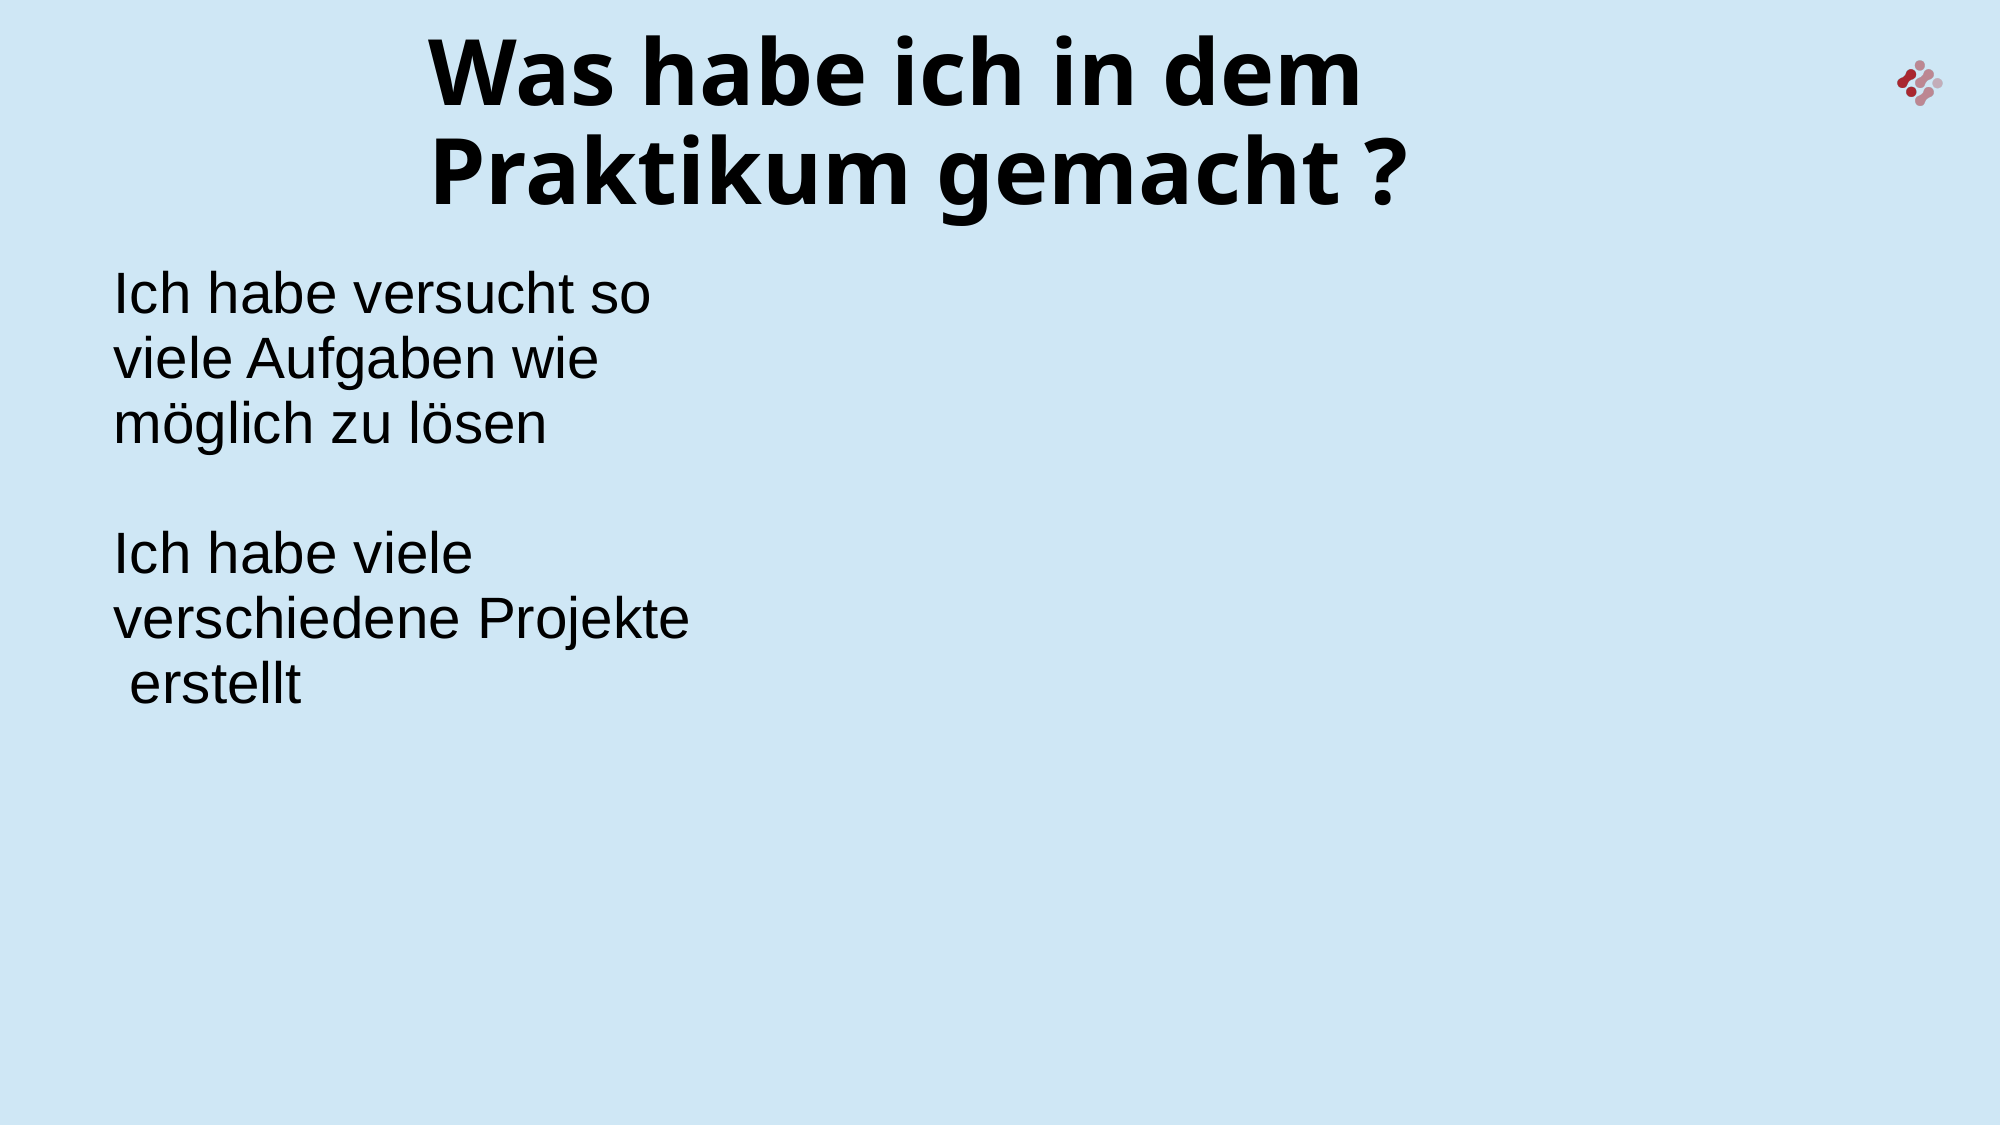

# Was habe ich in dem Praktikum gemacht ?
 Ich habe versucht so viele Aufgaben wie möglich zu lösen
 Ich habe viele verschiedene Projekte erstellt